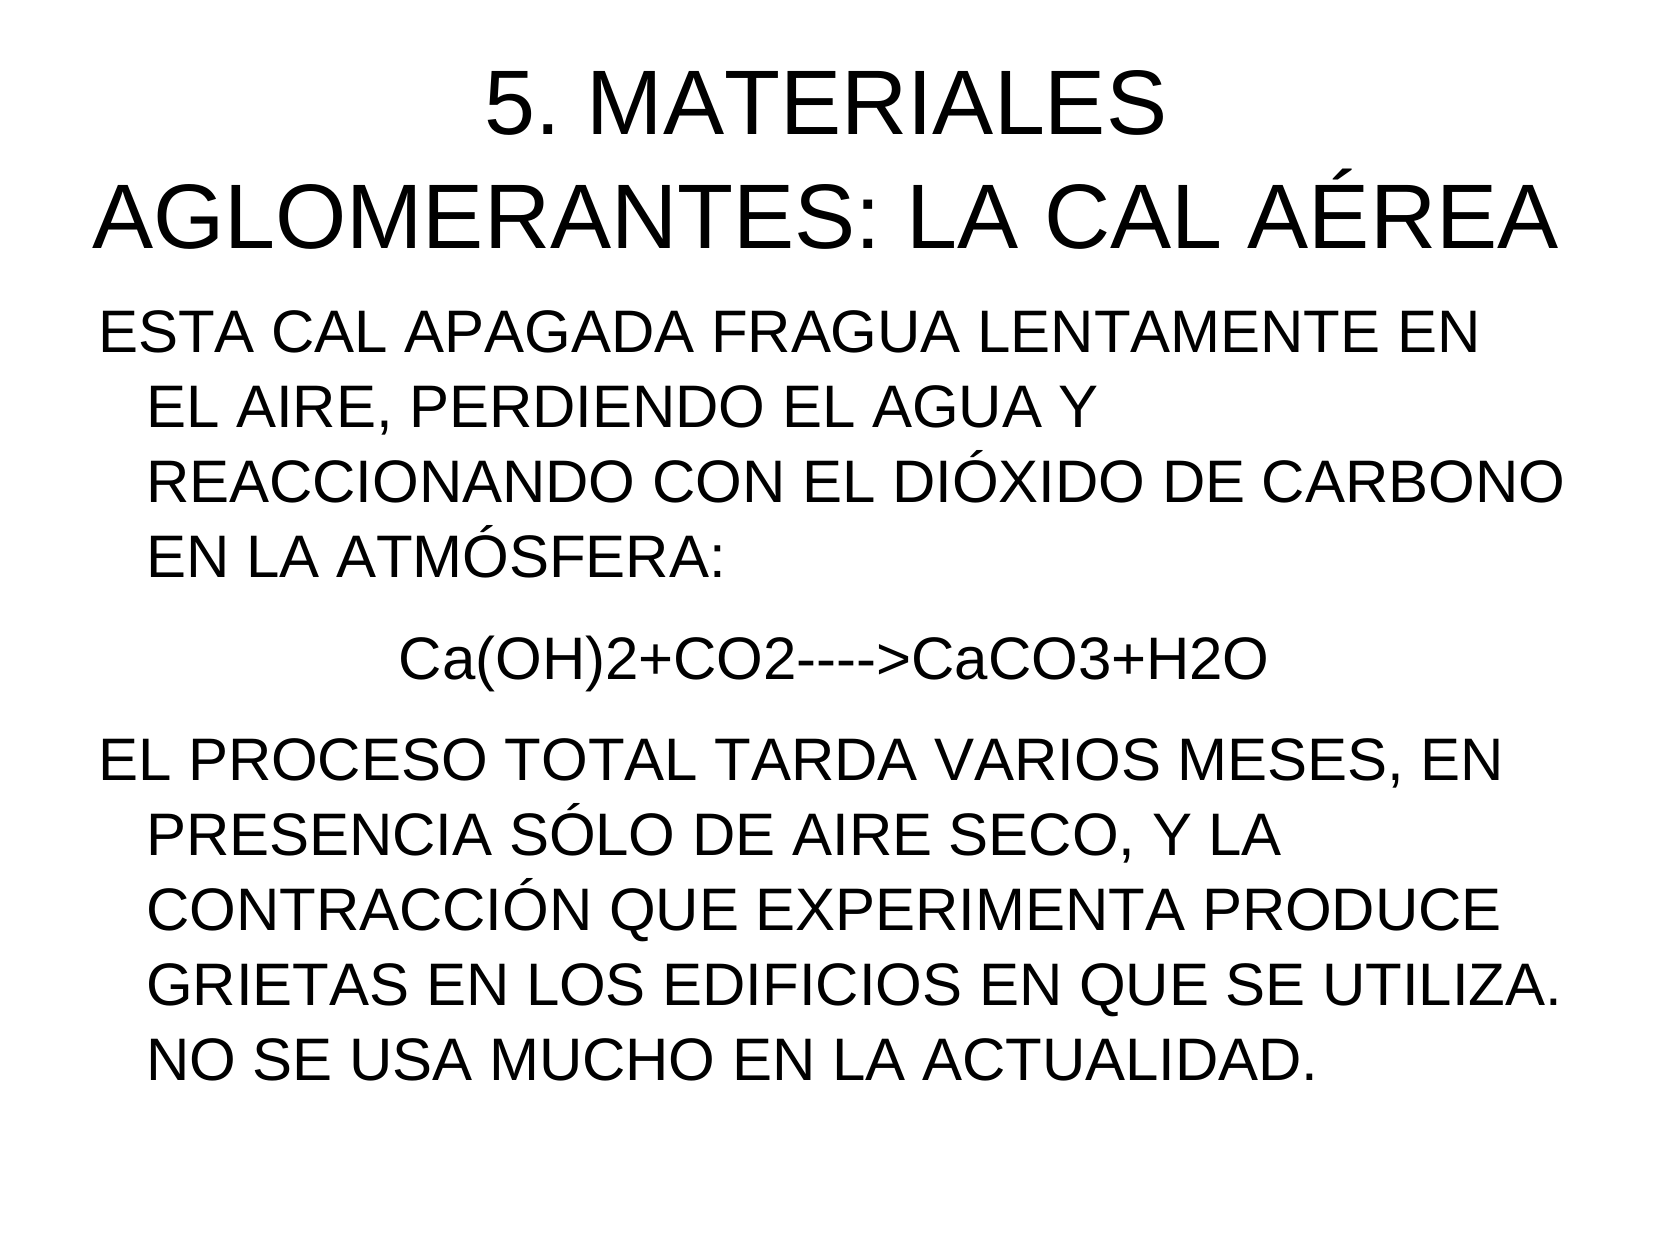

5. MATERIALES AGLOMERANTES: LA CAL AÉREA
# ESTA CAL APAGADA FRAGUA LENTAMENTE EN EL AIRE, PERDIENDO EL AGUA Y REACCIONANDO CON EL DIÓXIDO DE CARBONO EN LA ATMÓSFERA:
Ca(OH)2+CO2---->CaCO3+H2O
EL PROCESO TOTAL TARDA VARIOS MESES, EN PRESENCIA SÓLO DE AIRE SECO, Y LA CONTRACCIÓN QUE EXPERIMENTA PRODUCE GRIETAS EN LOS EDIFICIOS EN QUE SE UTILIZA. NO SE USA MUCHO EN LA ACTUALIDAD.